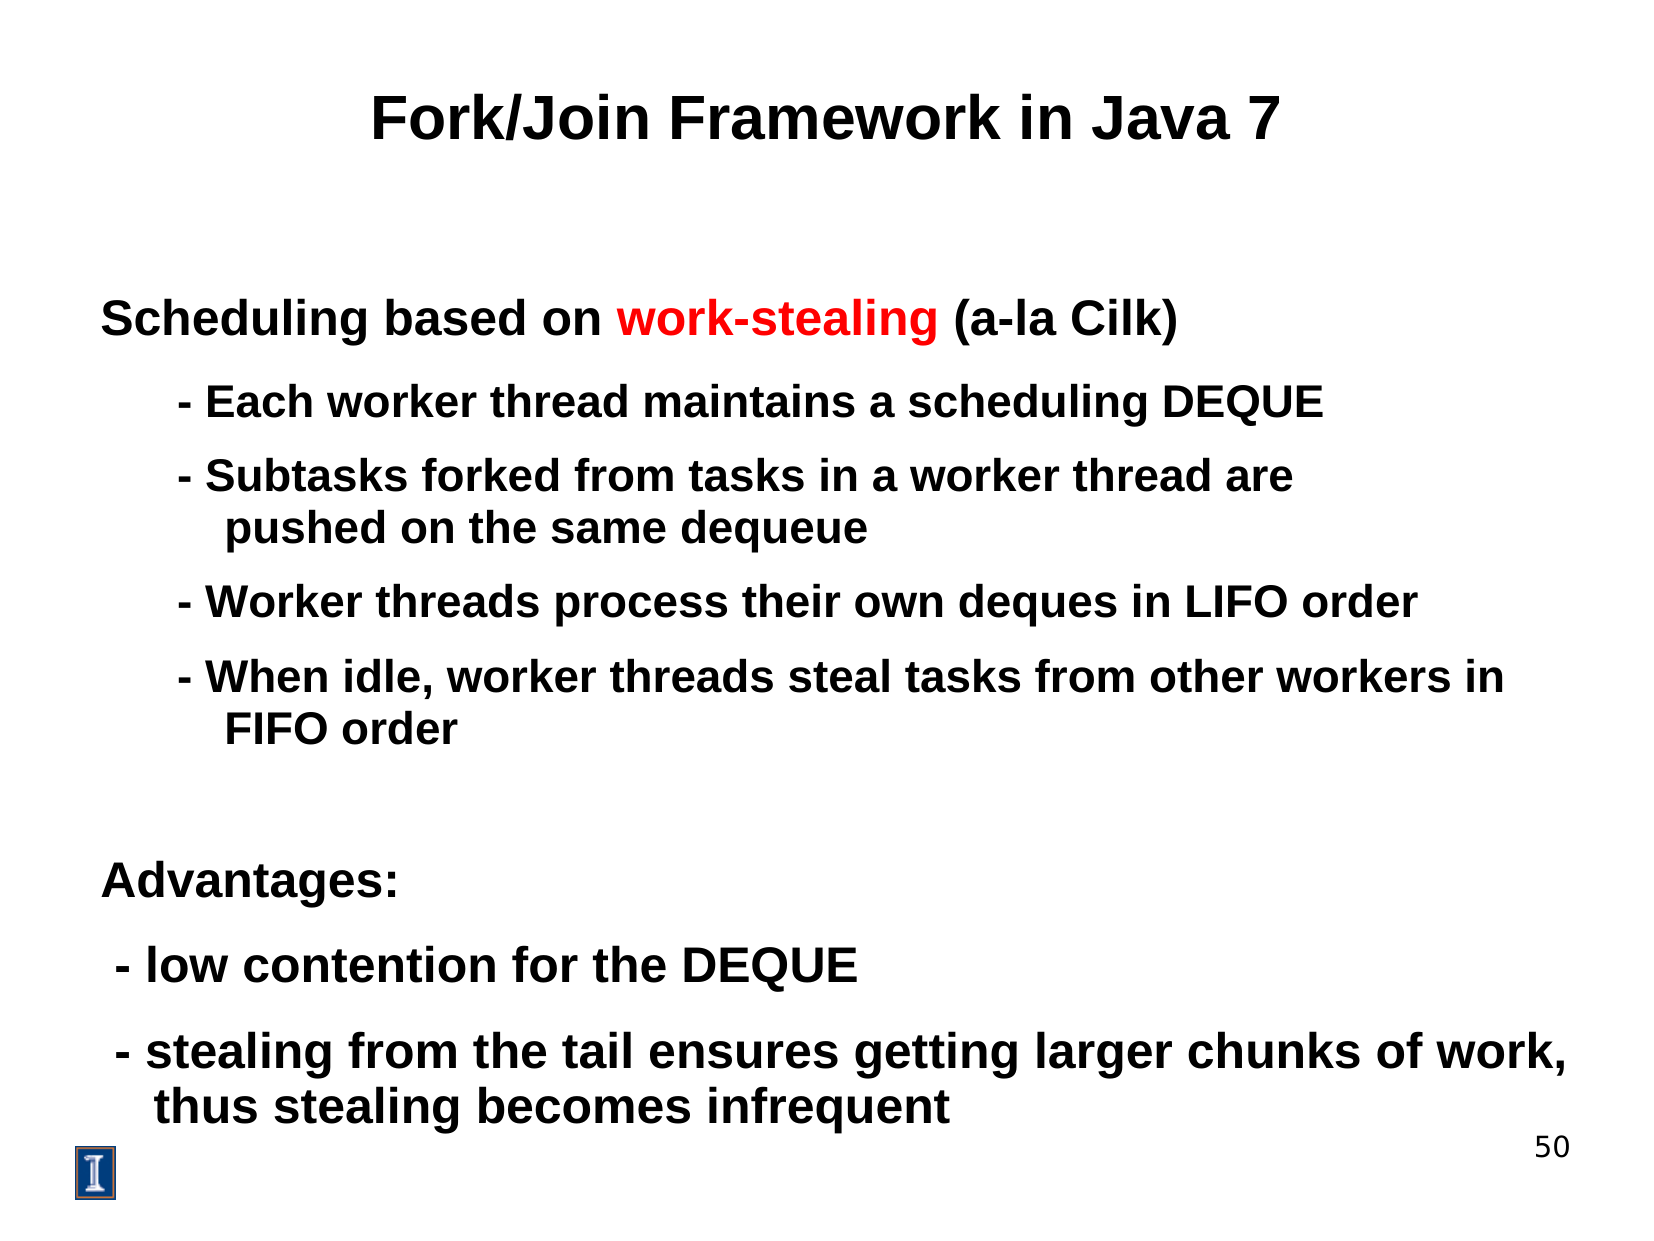

# Fork/Join Framework in Java 7
Scheduling based on work-stealing (a-la Cilk)
- Each worker thread maintains a scheduling DEQUE
- Subtasks forked from tasks in a worker thread are pushed on the same dequeue
- Worker threads process their own deques in LIFO order
- When idle, worker threads steal tasks from other workers in FIFO order
Advantages:
 - low contention for the DEQUE
 - stealing from the tail ensures getting larger chunks of work, thus stealing becomes infrequent
50